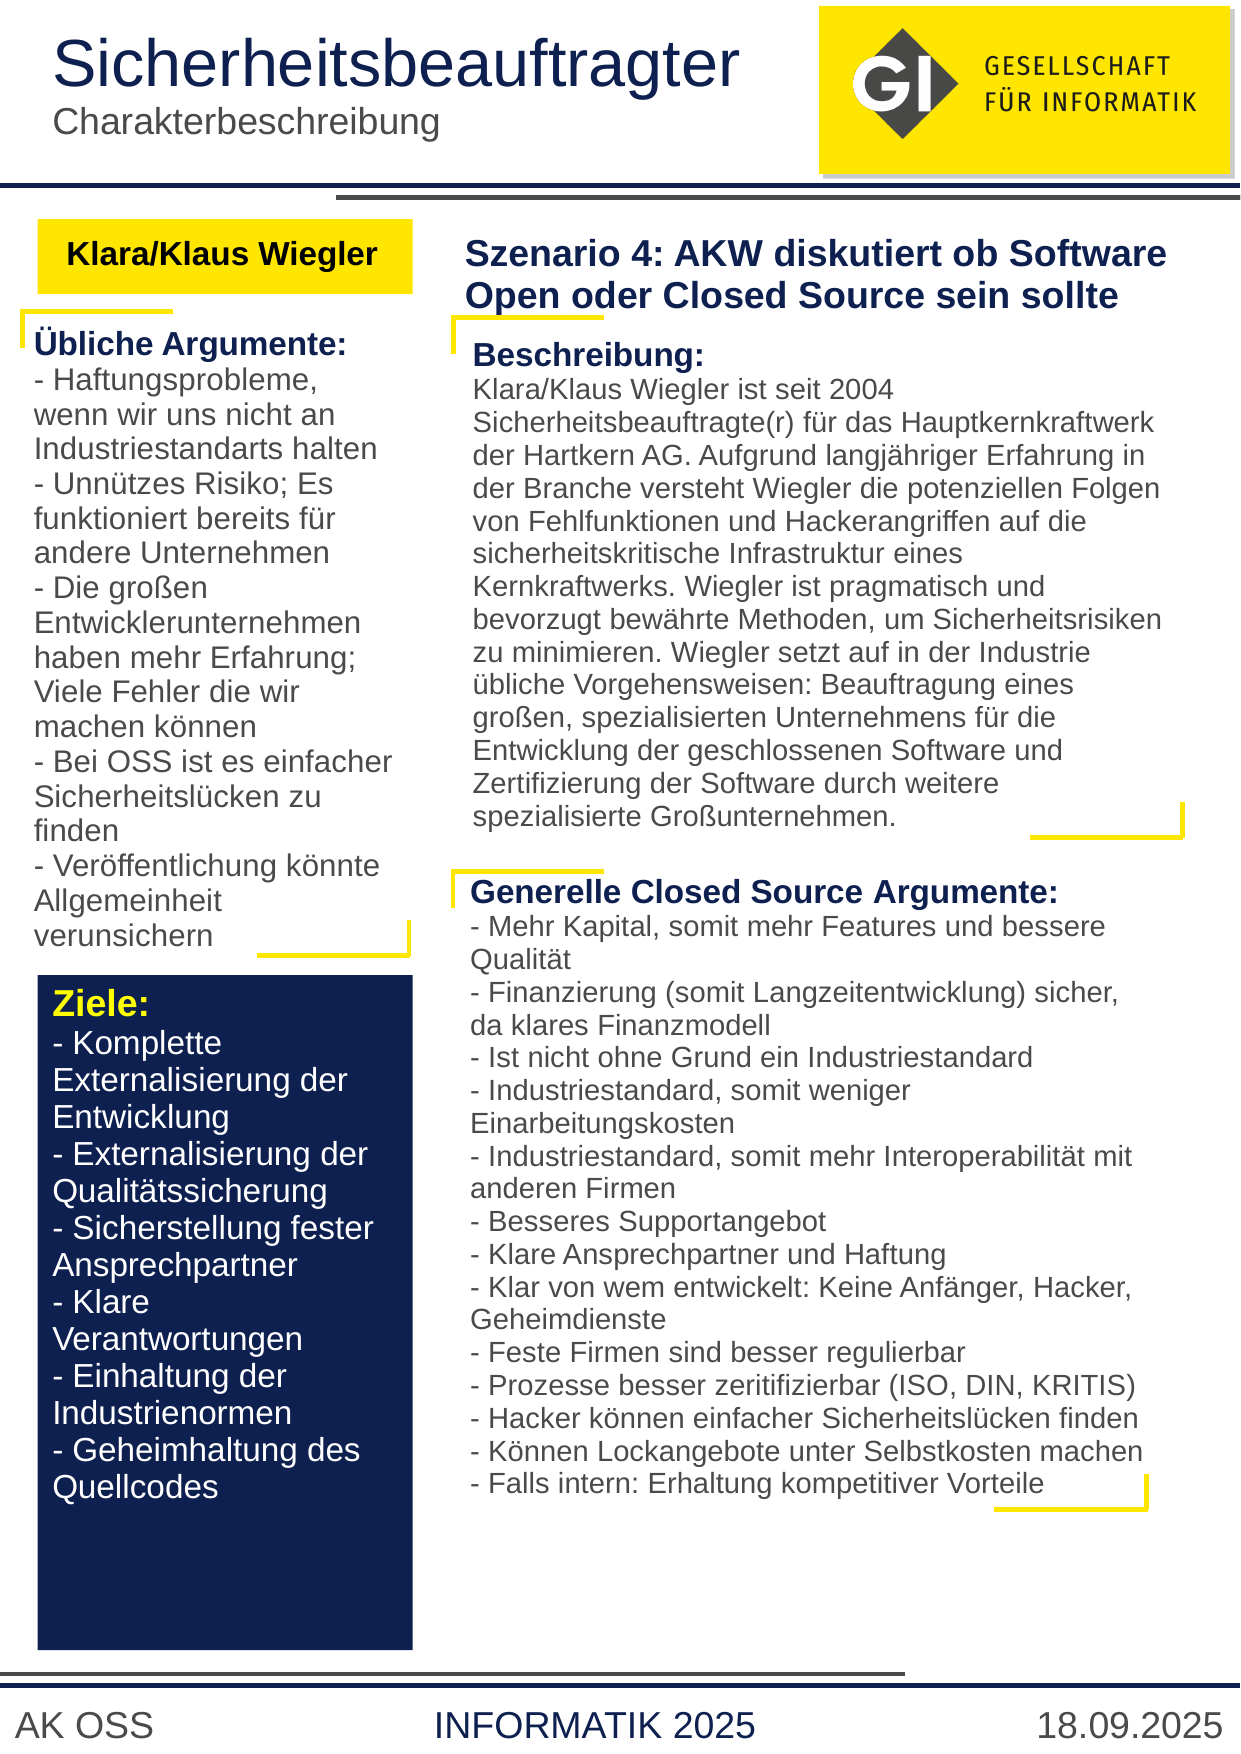

Sicherheitsbeauftragter
Charakterbeschreibung
Szenario 4: AKW diskutiert ob Software Open oder Closed Source sein sollte
 Klara/Klaus Wiegler
Übliche Argumente:
- Haftungsprobleme, wenn wir uns nicht an Industriestandarts halten
- Unnützes Risiko; Es funktioniert bereits für andere Unternehmen
- Die großen Entwicklerunternehmen haben mehr Erfahrung; Viele Fehler die wir machen können
- Bei OSS ist es einfacher Sicherheitslücken zu finden
- Veröffentlichung könnte Allgemeinheit verunsichern
Beschreibung:
Klara/Klaus Wiegler ist seit 2004 Sicherheitsbeauftragte(r) für das Hauptkernkraftwerk der Hartkern AG. Aufgrund langjähriger Erfahrung in der Branche versteht Wiegler die potenziellen Folgen von Fehlfunktionen und Hackerangriffen auf die sicherheitskritische Infrastruktur eines Kernkraftwerks. Wiegler ist pragmatisch und bevorzugt bewährte Methoden, um Sicherheitsrisiken zu minimieren. Wiegler setzt auf in der Industrie übliche Vorgehensweisen: Beauftragung eines großen, spezialisierten Unternehmens für die Entwicklung der geschlossenen Software und Zertifizierung der Software durch weitere spezialisierte Großunternehmen.
Generelle Closed Source Argumente:
- Mehr Kapital, somit mehr Features und bessere Qualität
- Finanzierung (somit Langzeitentwicklung) sicher, da klares Finanzmodell
- Ist nicht ohne Grund ein Industriestandard
- Industriestandard, somit weniger Einarbeitungskosten
- Industriestandard, somit mehr Interoperabilität mit anderen Firmen
- Besseres Supportangebot
- Klare Ansprechpartner und Haftung
- Klar von wem entwickelt: Keine Anfänger, Hacker, Geheimdienste
- Feste Firmen sind besser regulierbar
- Prozesse besser zeritifizierbar (ISO, DIN, KRITIS)
- Hacker können einfacher Sicherheitslücken finden
- Können Lockangebote unter Selbstkosten machen
- Falls intern: Erhaltung kompetitiver Vorteile
Ziele:
- Komplette Externalisierung der Entwicklung
- Externalisierung der Qualitätssicherung
- Sicherstellung fester Ansprechpartner
- Klare Verantwortungen
- Einhaltung der Industrienormen
- Geheimhaltung des Quellcodes
AK OSS
INFORMATIK 2025
18.09.2025